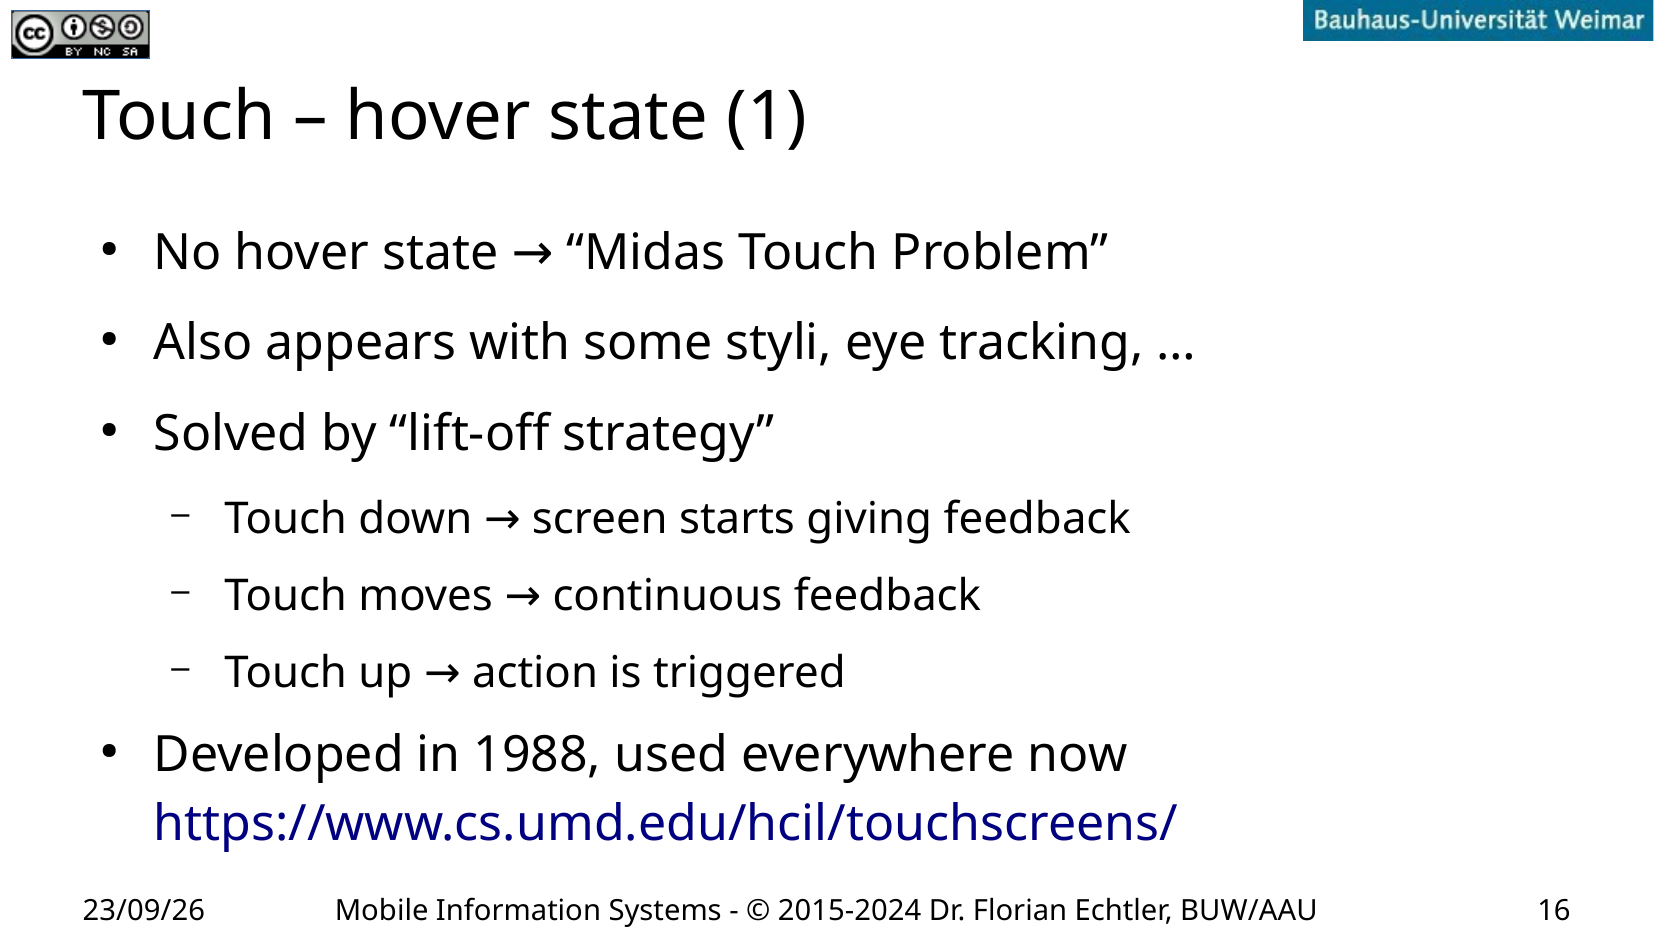

# Touch – hover state (1)
No hover state → “Midas Touch Problem”
Also appears with some styli, eye tracking, …
Solved by “lift-off strategy”
Touch down → screen starts giving feedback
Touch moves → continuous feedback
Touch up → action is triggered
Developed in 1988, used everywhere nowhttps://www.cs.umd.edu/hcil/touchscreens/
Mobile Information Systems - © 2015-2024 Dr. Florian Echtler, BUW/AAU
16